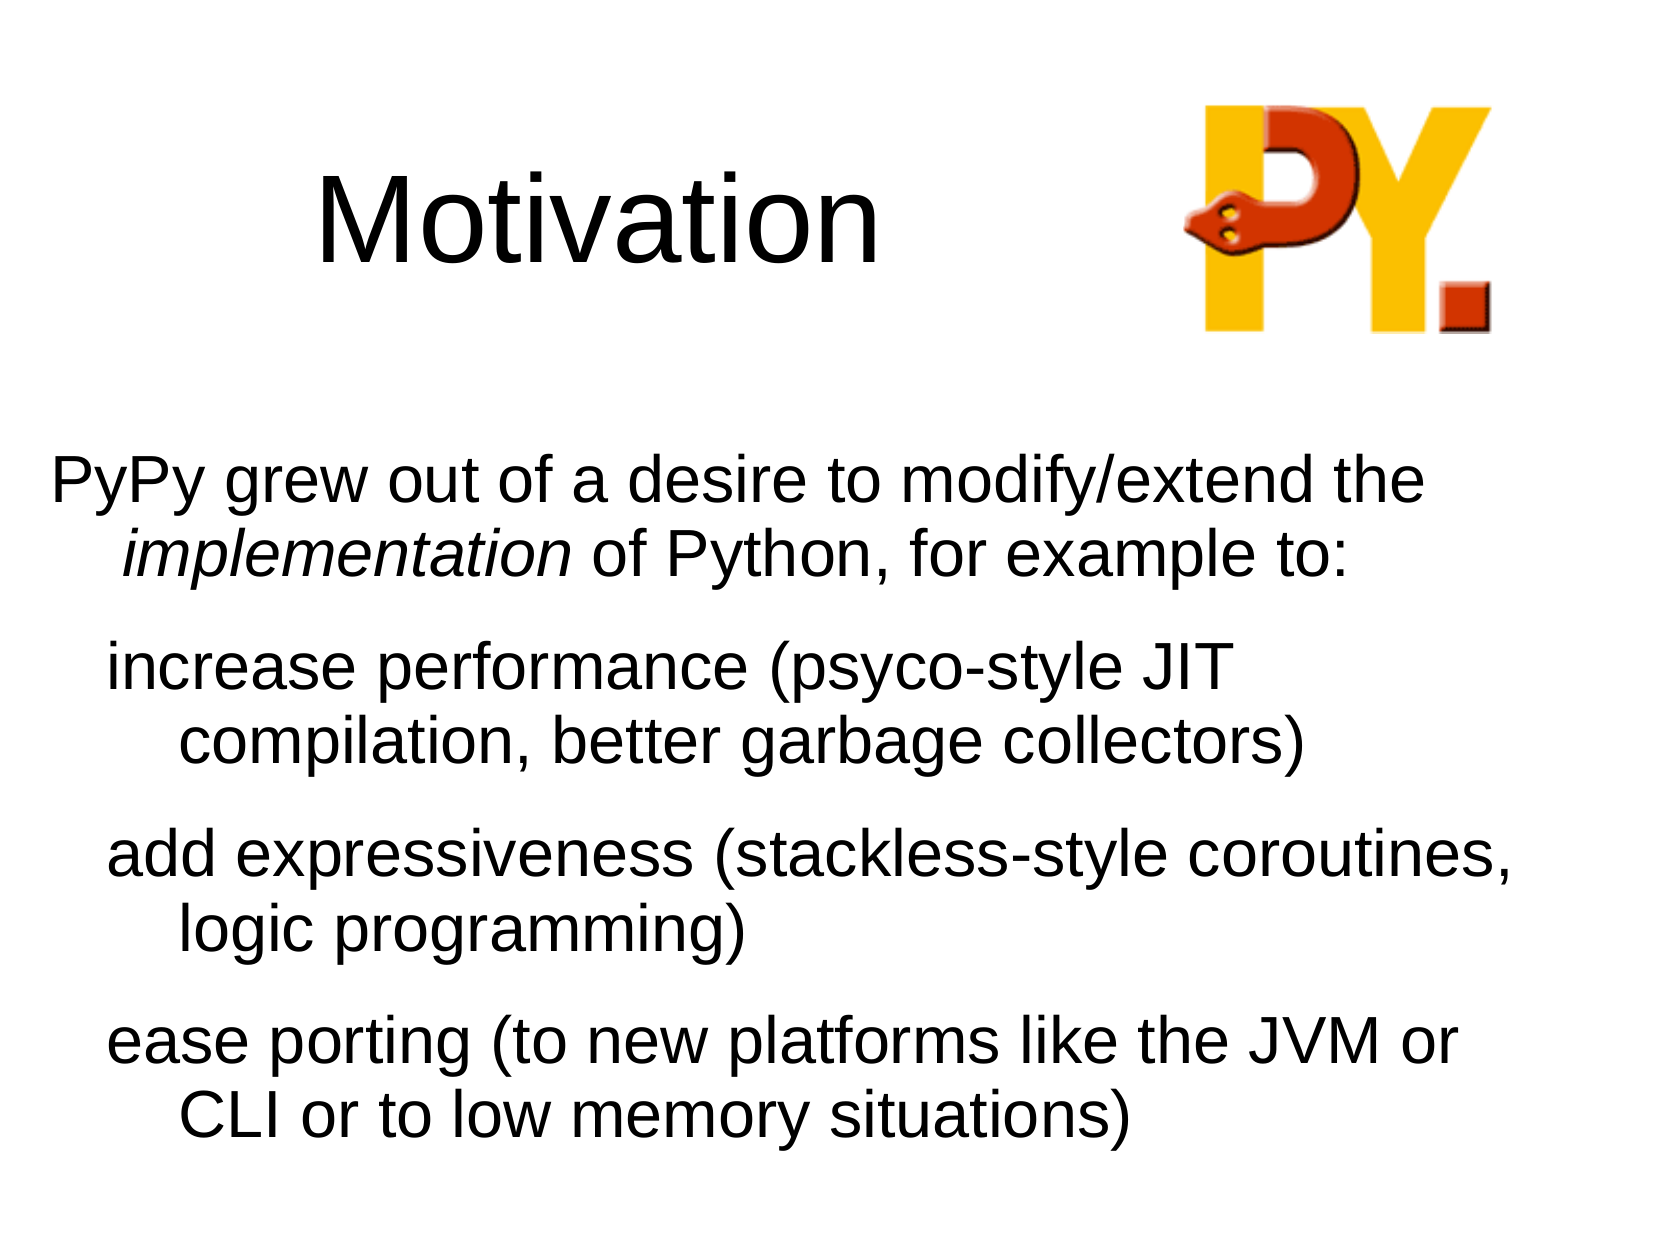

# Motivation
PyPy grew out of a desire to modify/extend the implementation of Python, for example to:
increase performance (psyco-style JIT compilation, better garbage collectors)
add expressiveness (stackless-style coroutines, logic programming)
ease porting (to new platforms like the JVM or CLI or to low memory situations)